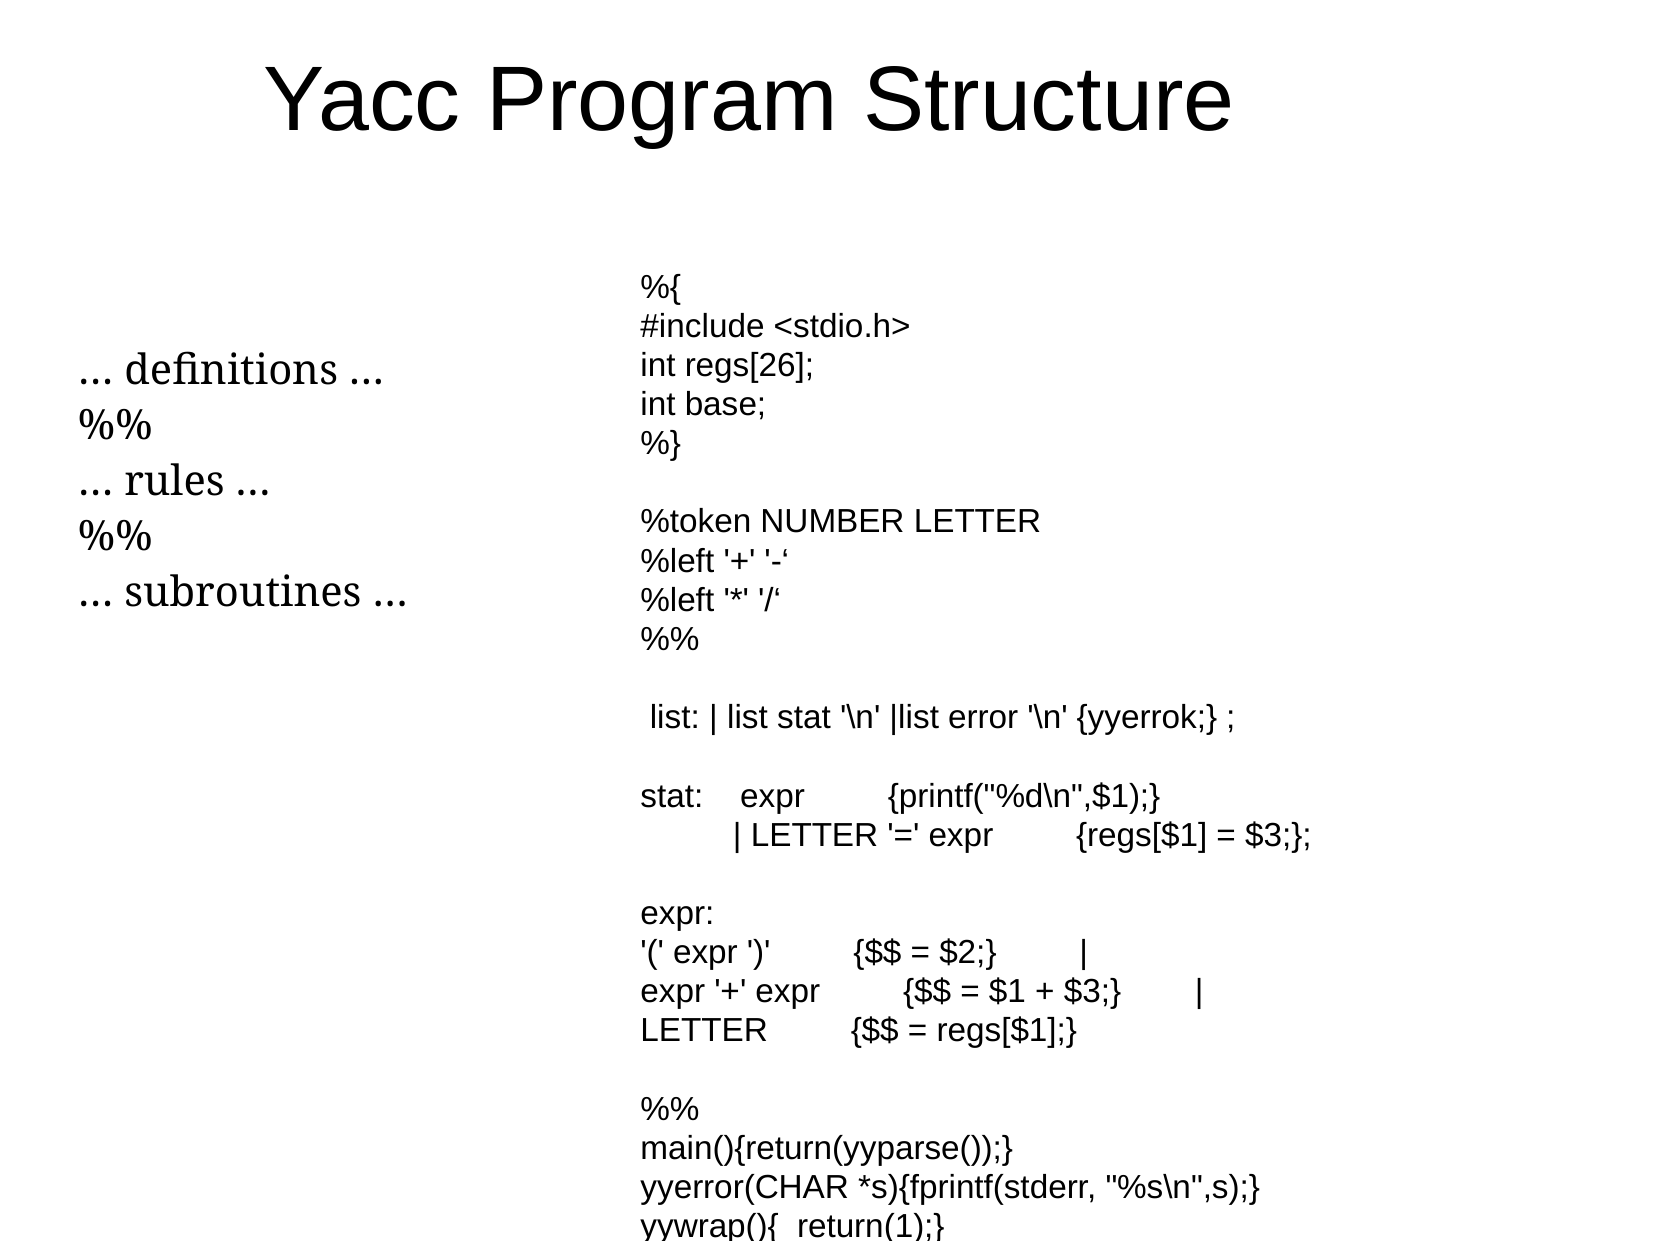

Yacc Program Structure
%{
#include <stdio.h>
int regs[26];
int base;
%}
%token NUMBER LETTER
%left '+' '-‘
%left '*' '/‘
%%
 list: | list stat '\n' |list error '\n' {yyerrok;} ;
stat: expr {printf("%d\n",$1);}
 | LETTER '=' expr {regs[$1] = $3;};
expr:
'(' expr ')'   {$$ = $2;} |
expr '+' expr {$$ = $1 + $3;} |
LETTER {$$ = regs[$1];}
%%
main(){return(yyparse());}
yyerror(CHAR *s){fprintf(stderr, "%s\n",s);}
yywrap(){ return(1);}
… definitions …
%%
… rules …
%%
… subroutines …